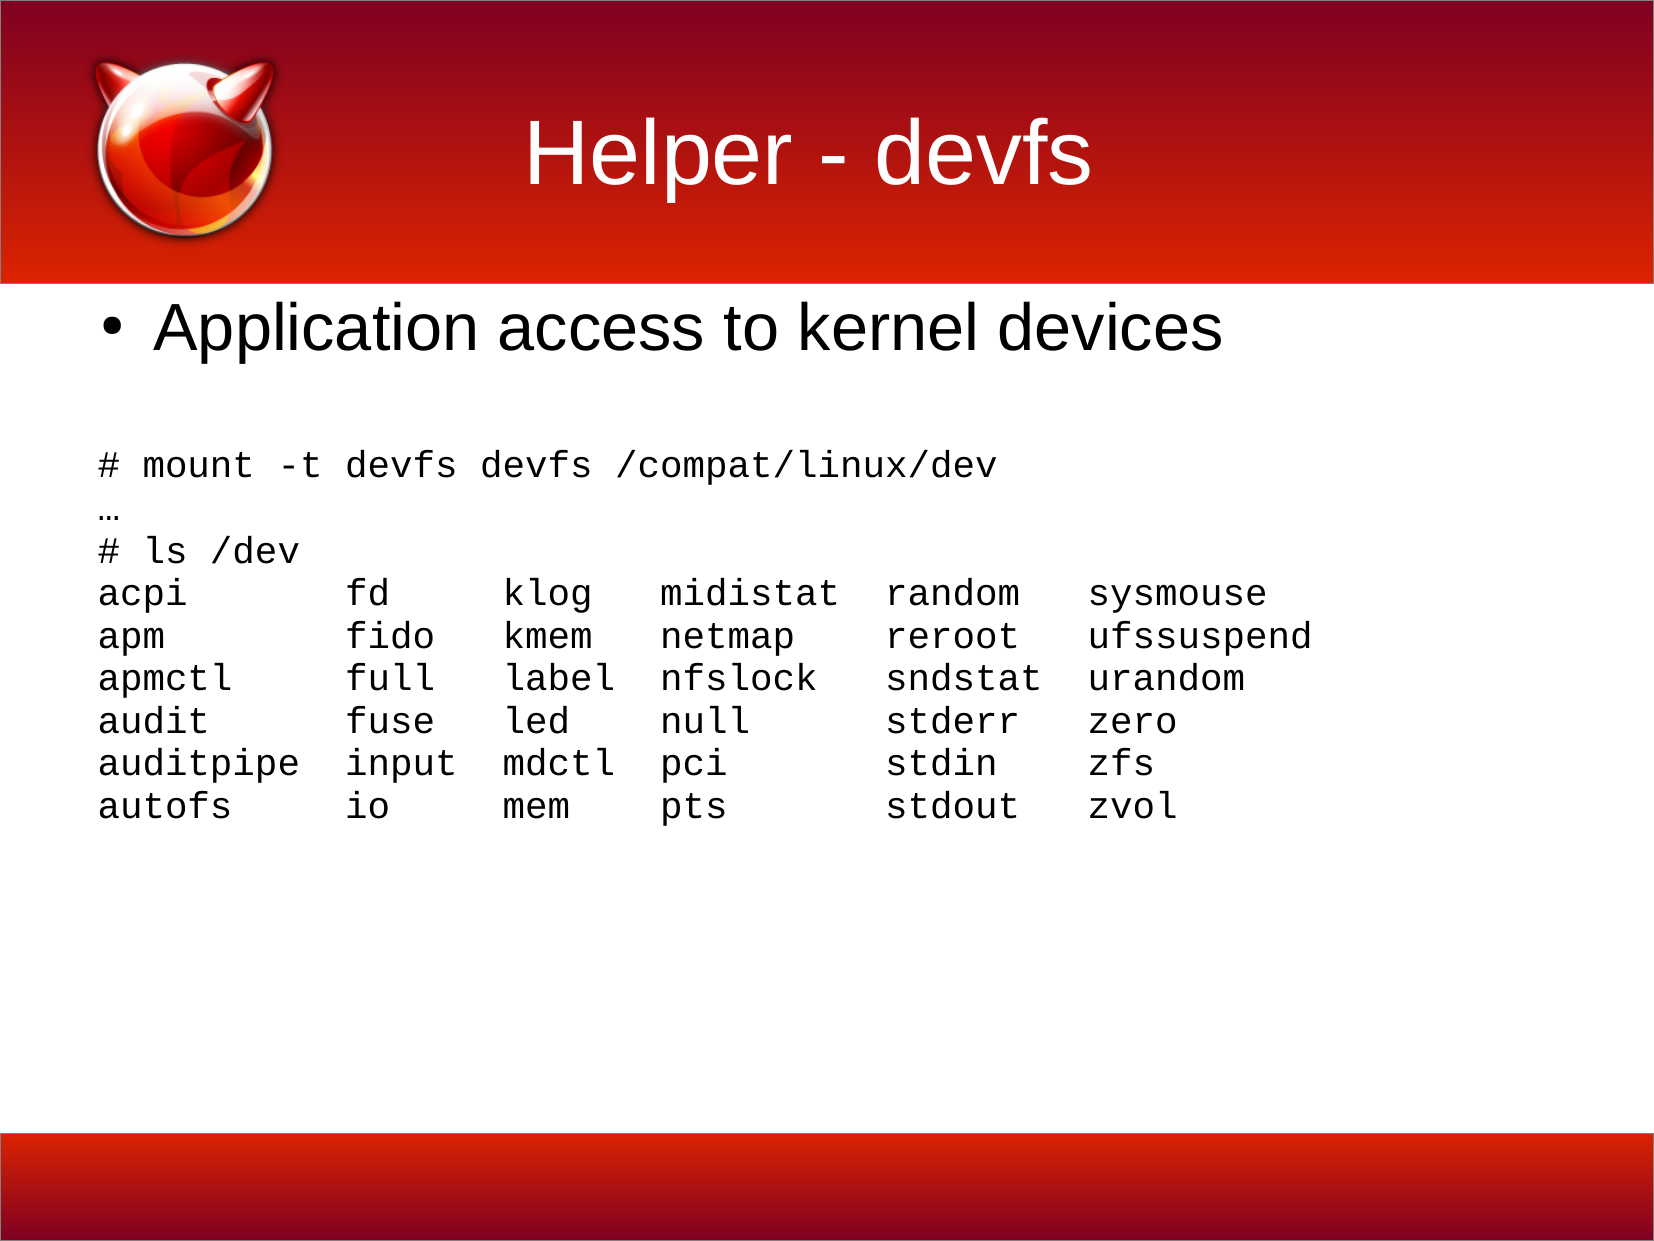

# Helper - devfs
Application access to kernel devices
# mount -t devfs devfs /compat/linux/dev
…
# ls /dev
acpi fd klog midistat random sysmouse
apm fido kmem netmap reroot ufssuspend
apmctl full label nfslock sndstat urandom
audit fuse led null stderr zero
auditpipe input mdctl pci stdin zfs
autofs io mem pts stdout zvol